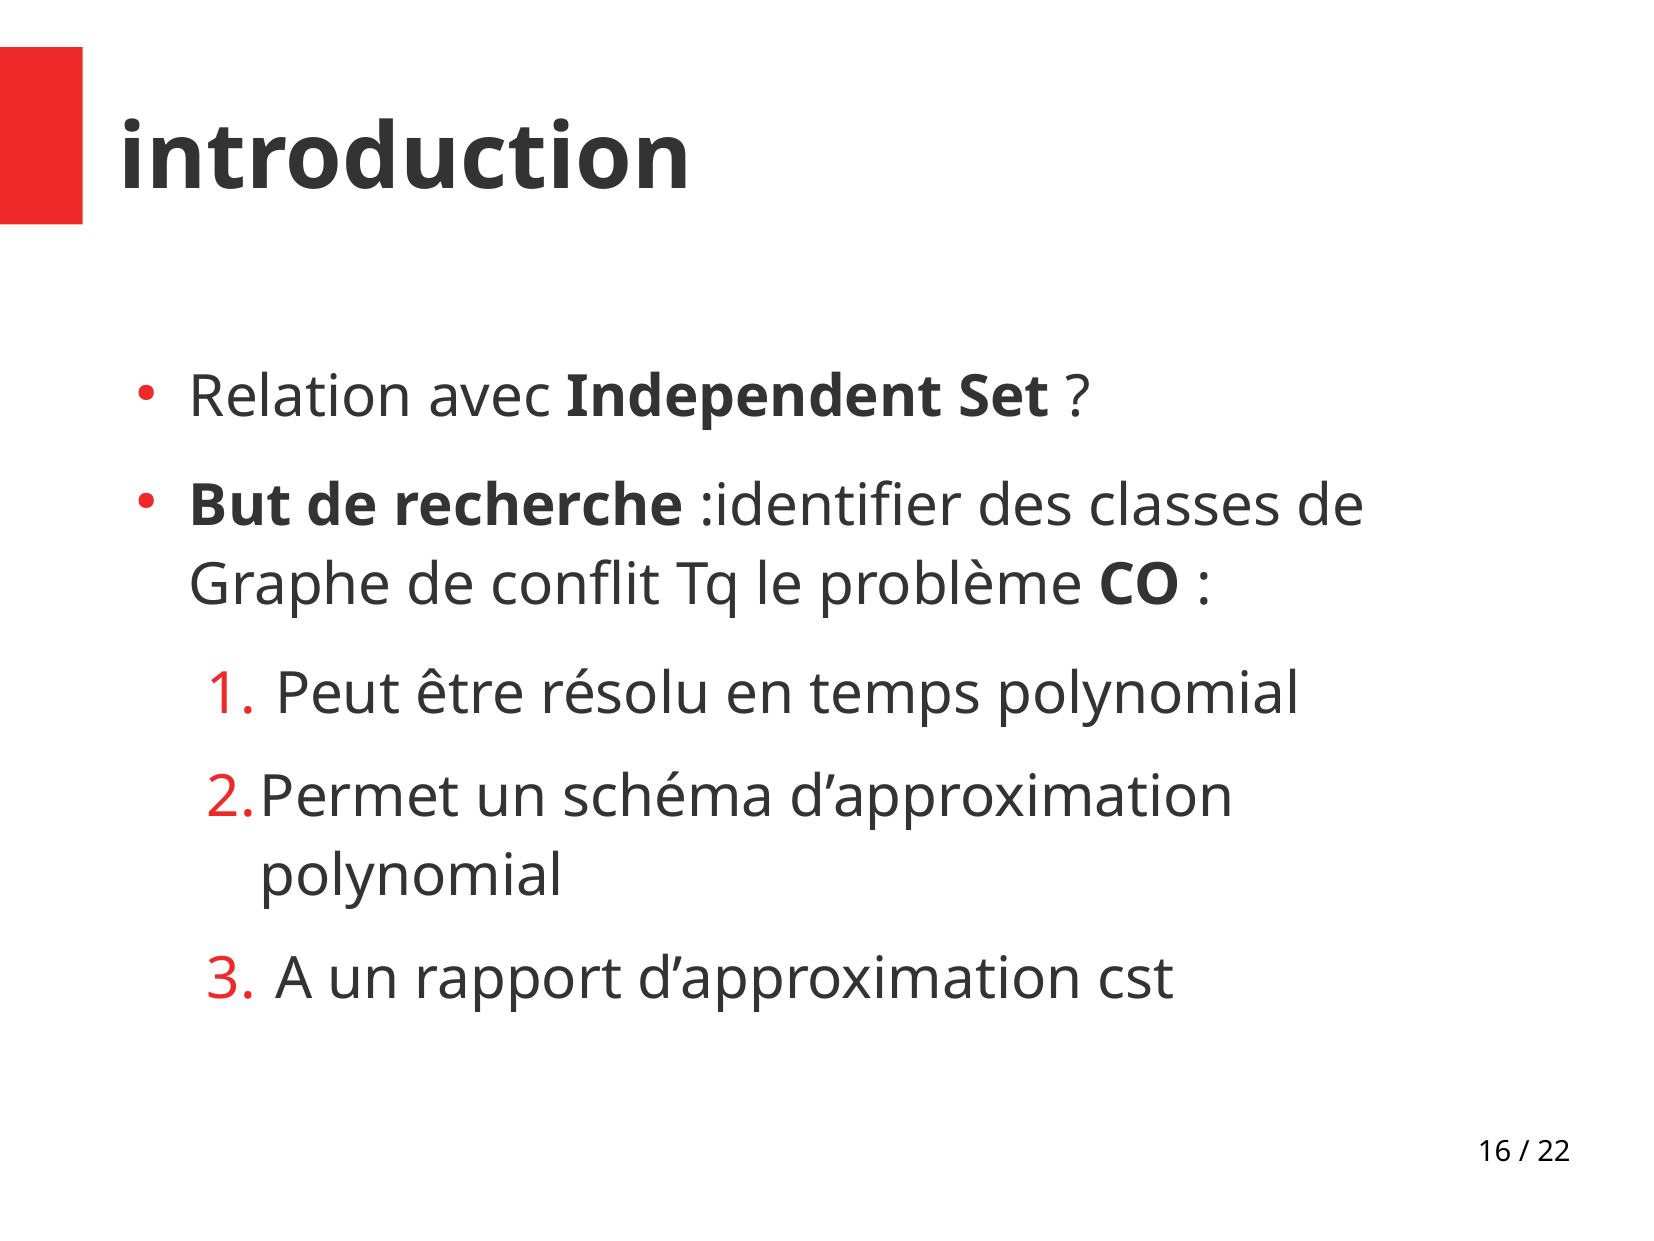

# introduction
Relation avec Independent Set ?
But de recherche :identifier des classes de Graphe de conflit Tq le problème CO :
 Peut être résolu en temps polynomial
Permet un schéma d’approximation polynomial
 A un rapport d’approximation cst
16